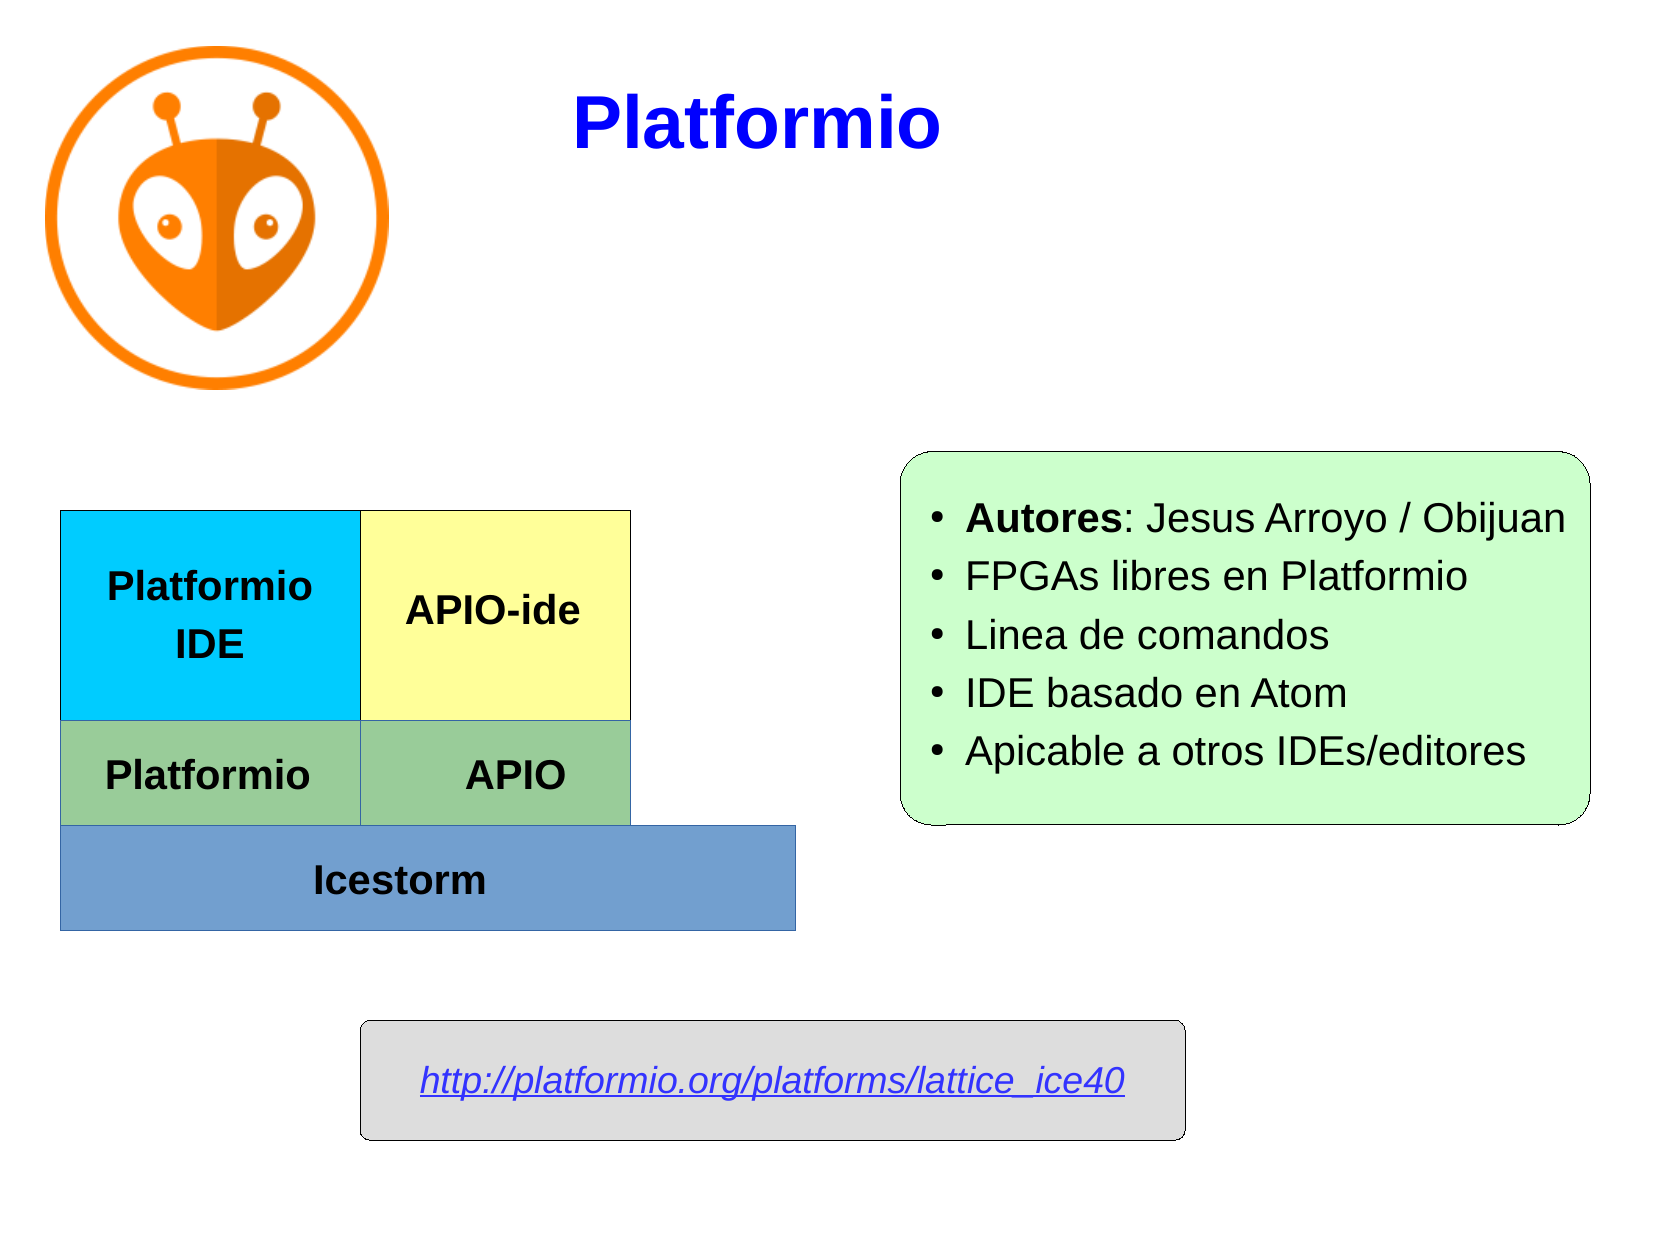

Platformio
Autores: Jesus Arroyo / Obijuan
FPGAs libres en Platformio
Linea de comandos
IDE basado en Atom
Apicable a otros IDEs/editores
Platformio
IDE
APIO-ide
Platformio
APIO
Icestorm
http://platformio.org/platforms/lattice_ice40